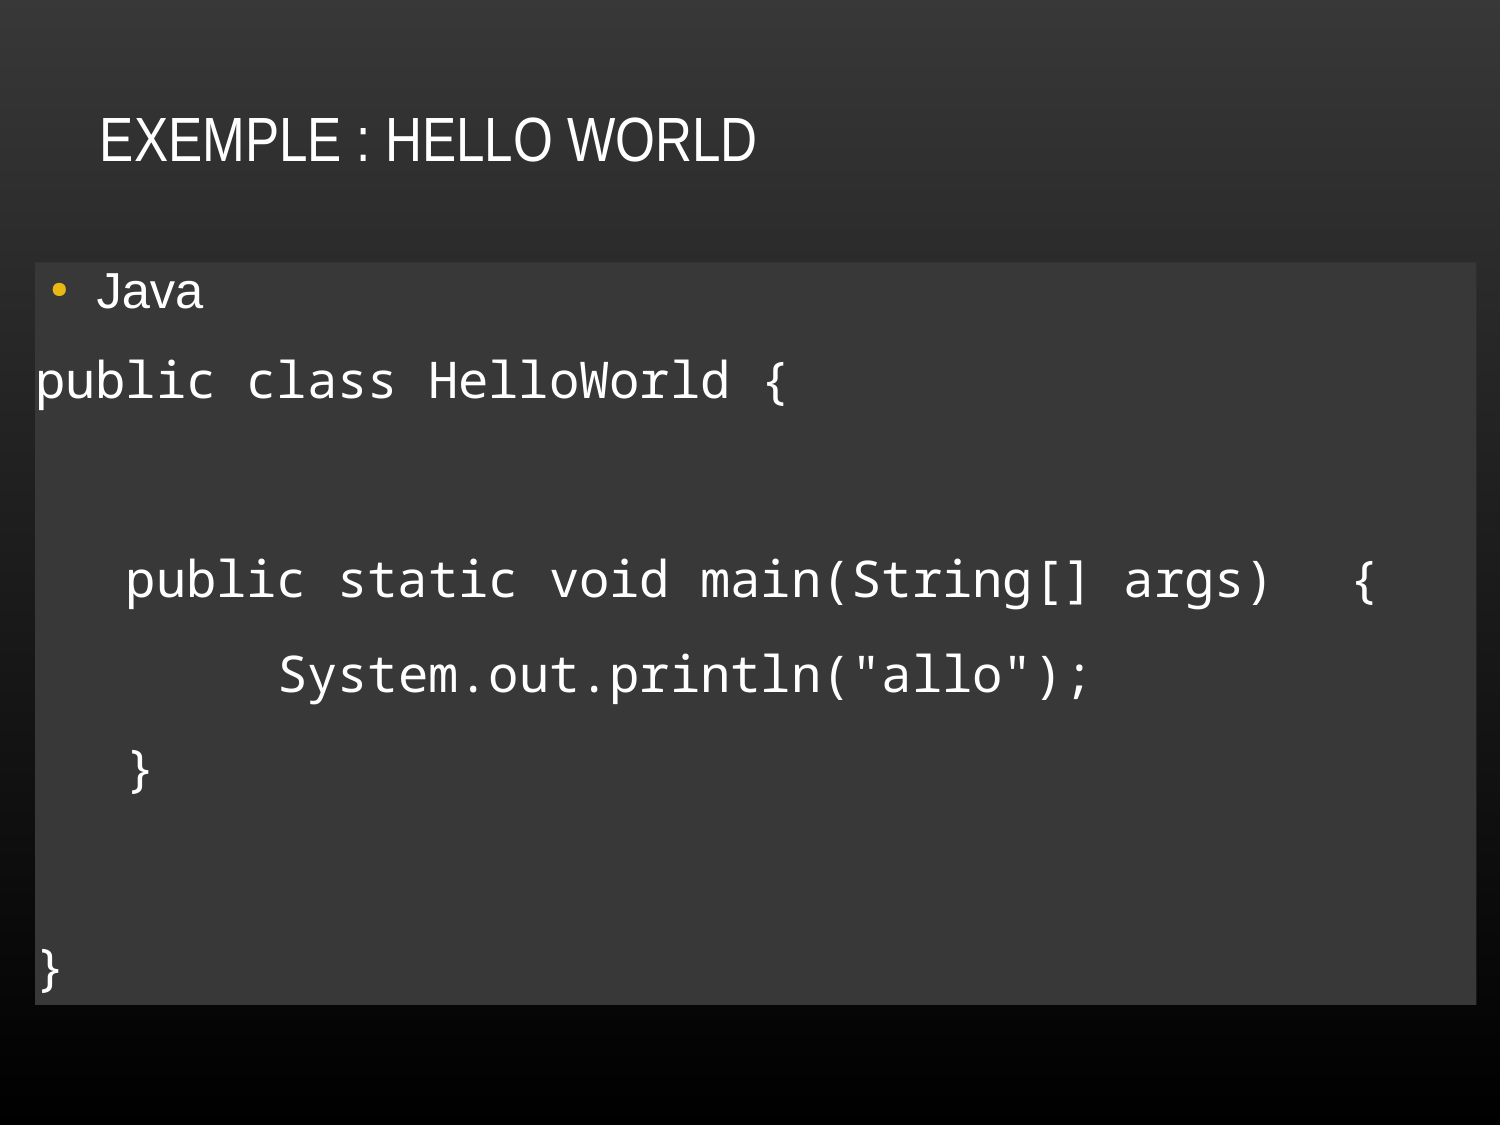

# Exemple : Hello World
Java
public class HelloWorld {
 public static void main(String[] args) 	 {
 System.out.println("allo");
 }
}